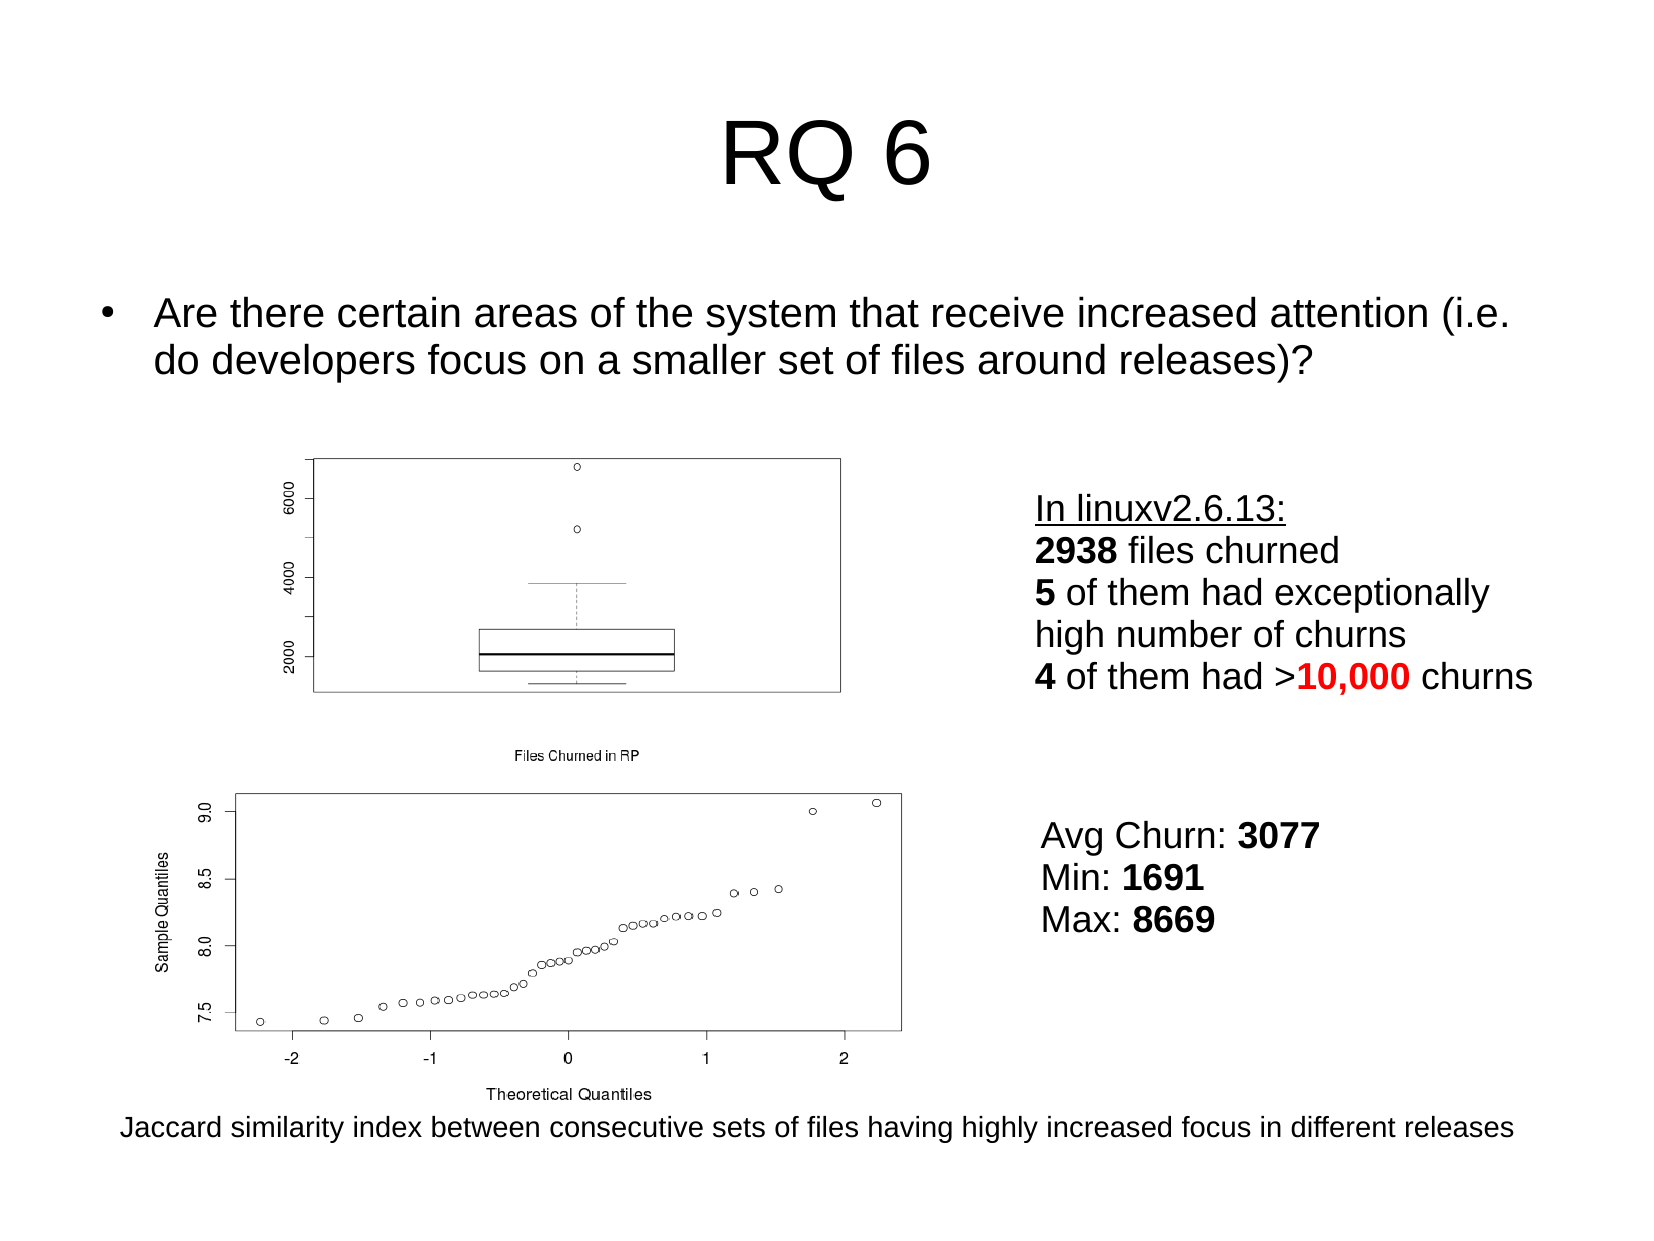

# RQ 6
Are there certain areas of the system that receive increased attention (i.e. do developers focus on a smaller set of files around releases)?
In linuxv2.6.13:
2938 files churned
5 of them had exceptionally high number of churns
4 of them had >10,000 churns
Avg Churn: 3077
Min: 1691
Max: 8669
Jaccard similarity index between consecutive sets of files having highly increased focus in different releases